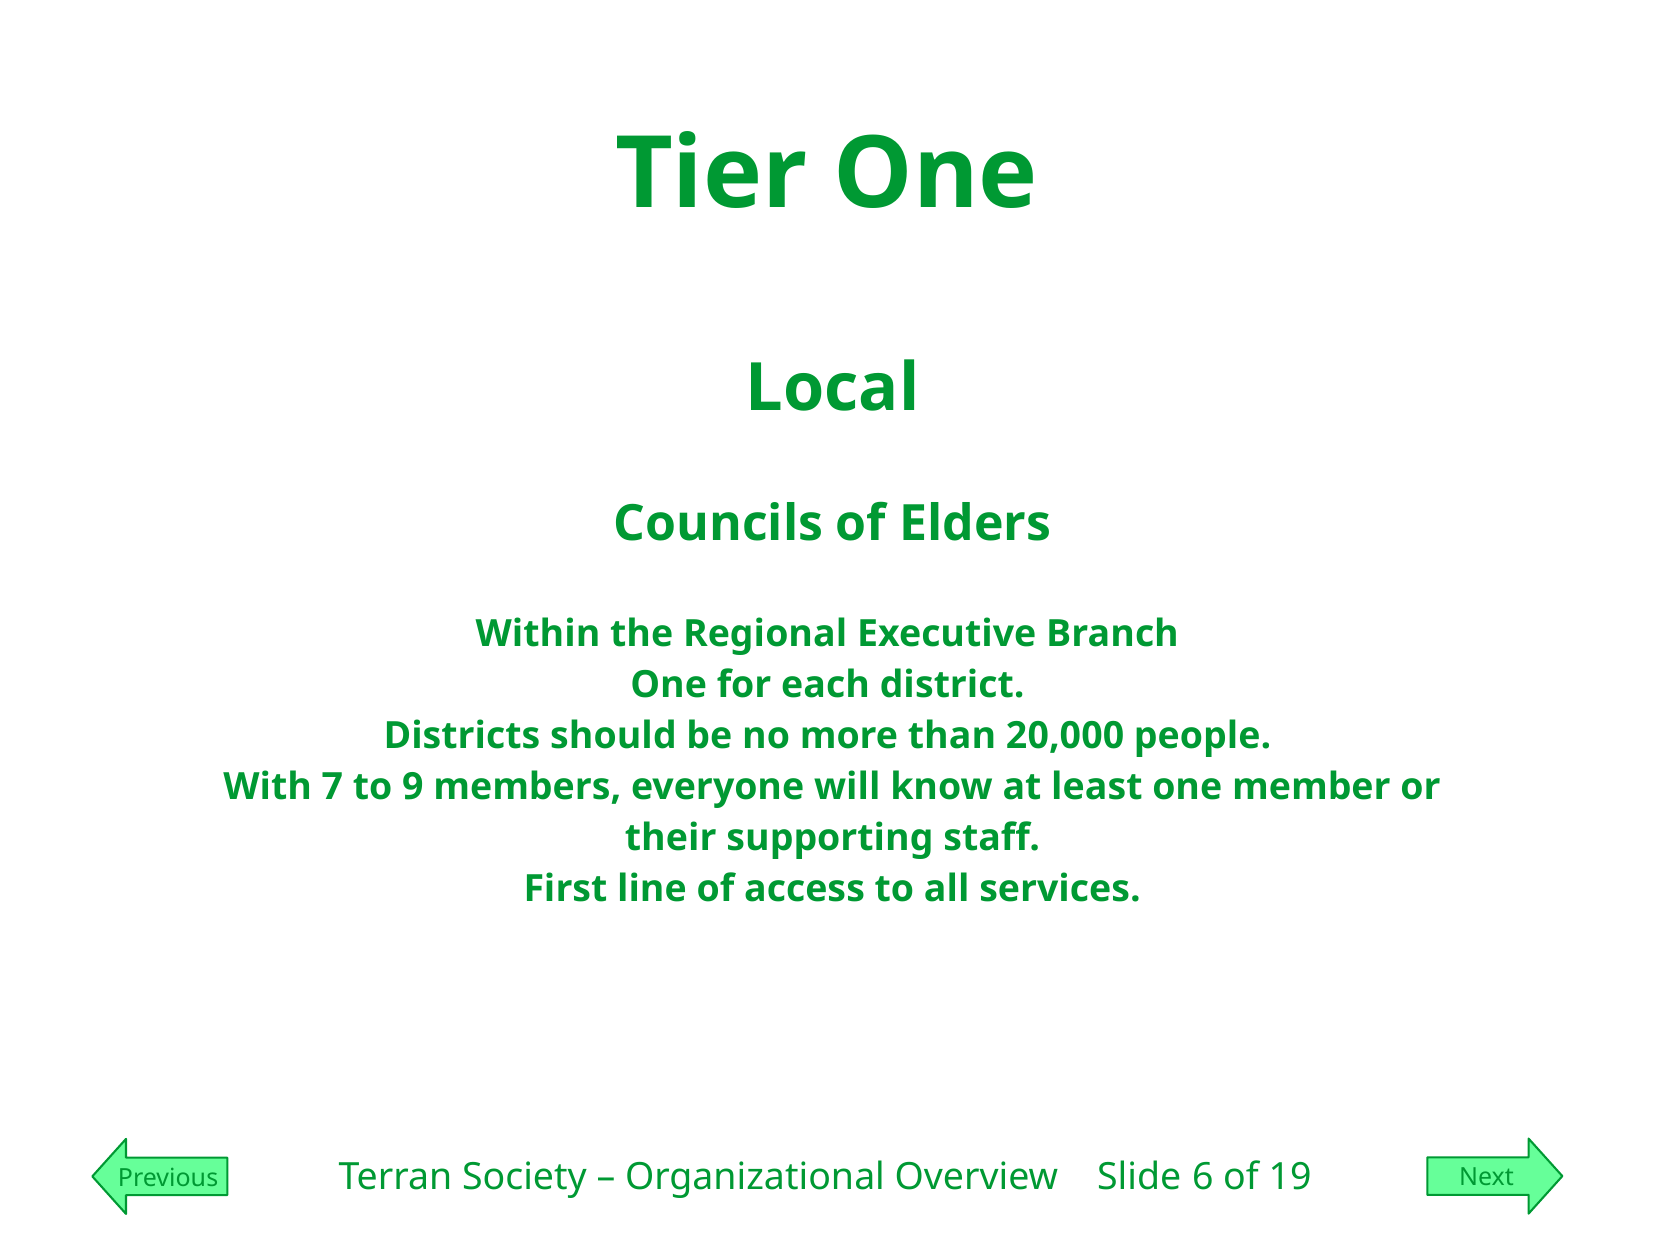

# Tier One
Local
Councils of Elders
Within the Regional Executive Branch
One for each district.
Districts should be no more than 20,000 people.
With 7 to 9 members, everyone will know at least one member or their supporting staff.
First line of access to all services.
Next
Previous
Terran Society – Organizational Overview Slide of 19